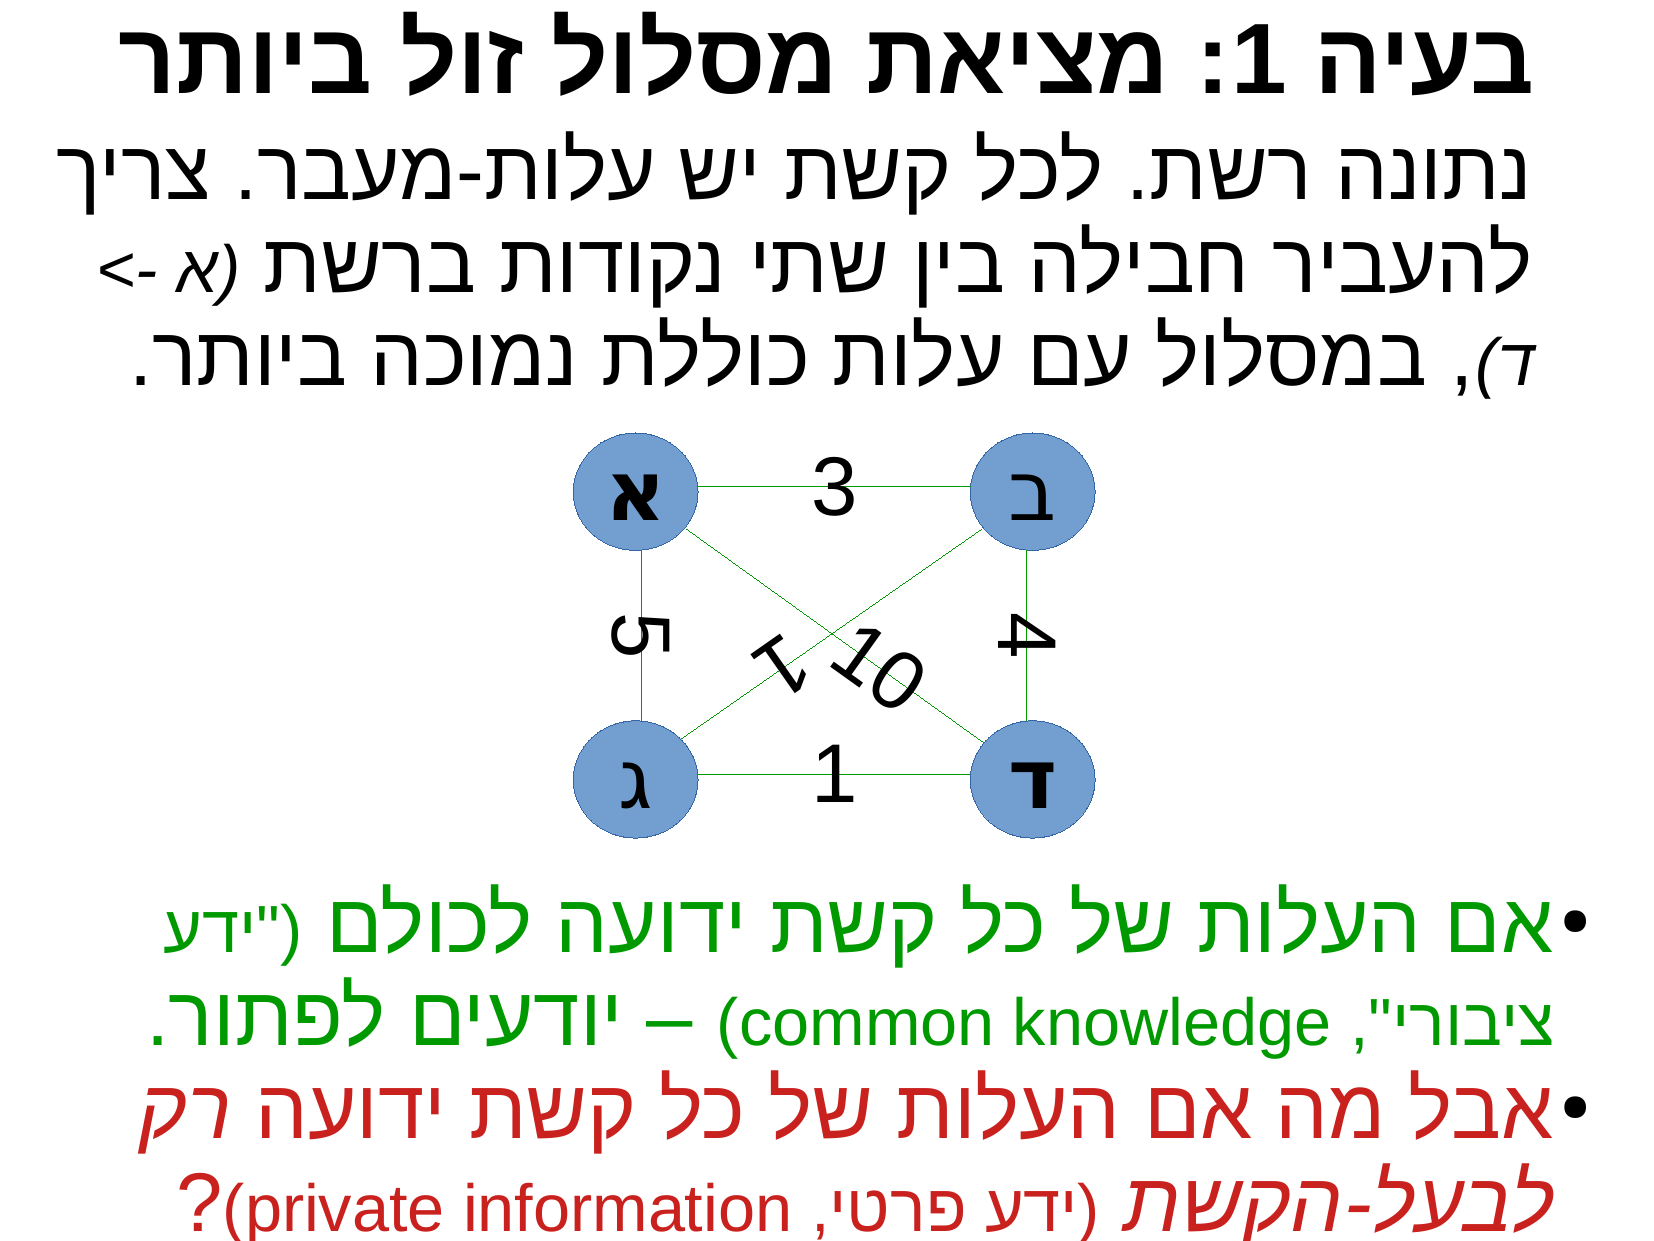

בעיה 1: מציאת מסלול זול ביותר
# נתונה רשת. לכל קשת יש עלות-מעבר. צריך להעביר חבילה בין שתי נקודות ברשת (א -> ד), במסלול עם עלות כוללת נמוכה ביותר.
א
ב
3
1
10
5
4
ג
ד
1
אם העלות של כל קשת ידועה לכולם ("ידע ציבורי", common knowledge) – יודעים לפתור.
אבל מה אם העלות של כל קשת ידועה רק לבעל-הקשת (ידע פרטי, private information)?